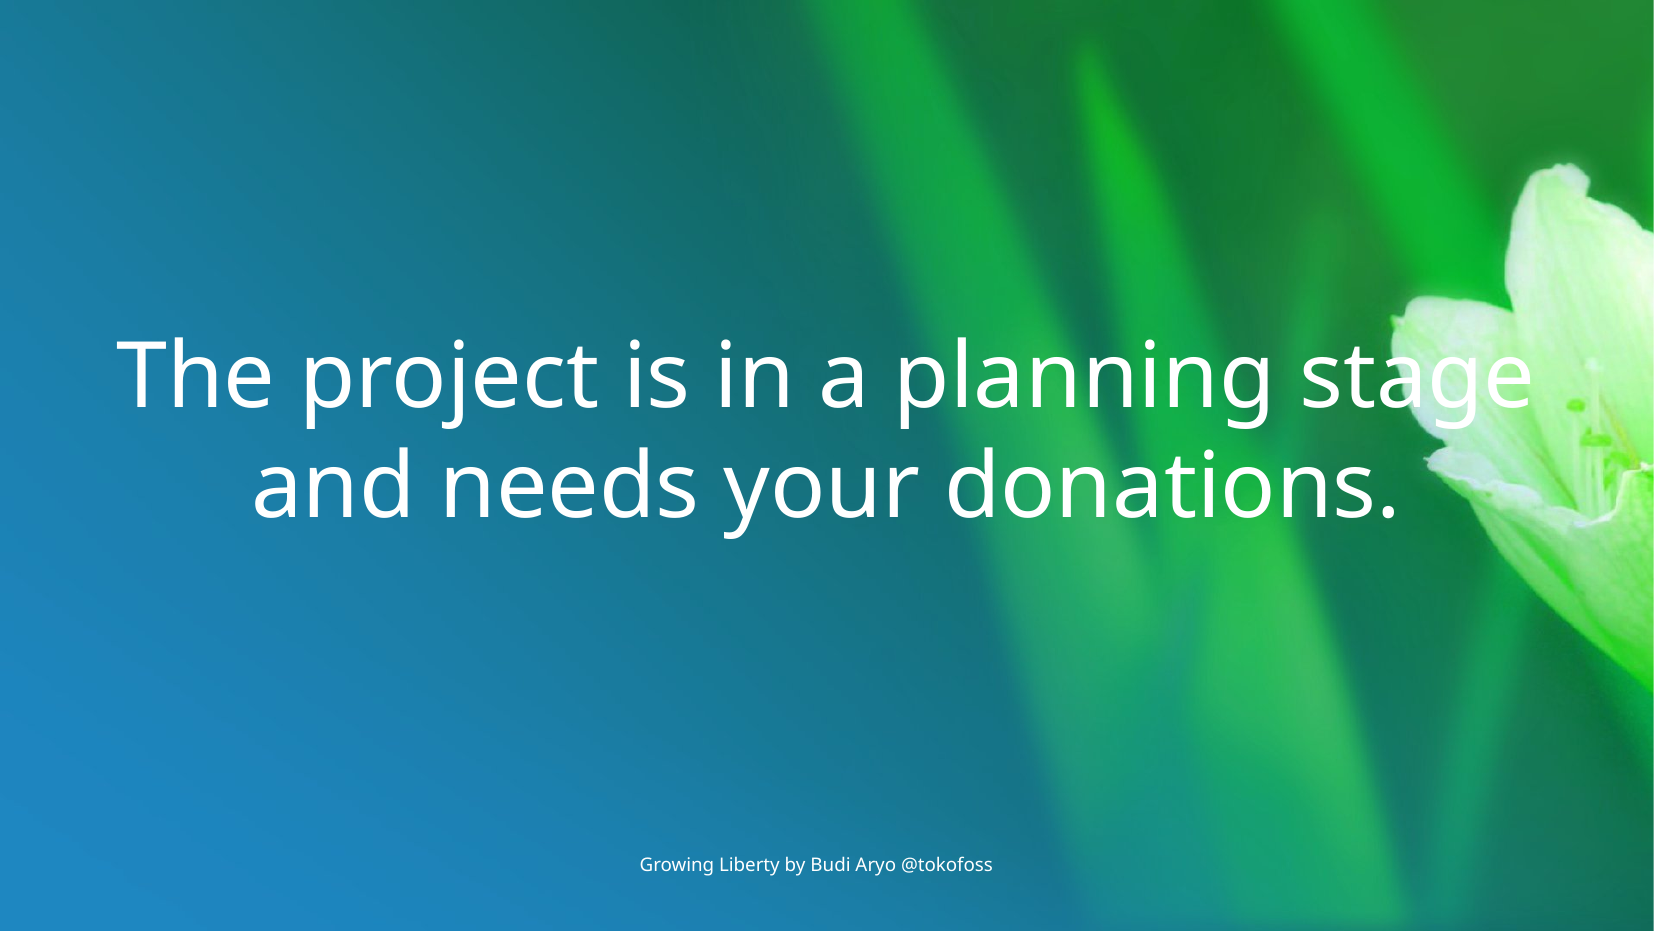

The project is in a planning stage and needs your donations.
Growing Liberty by Budi Aryo @tokofoss